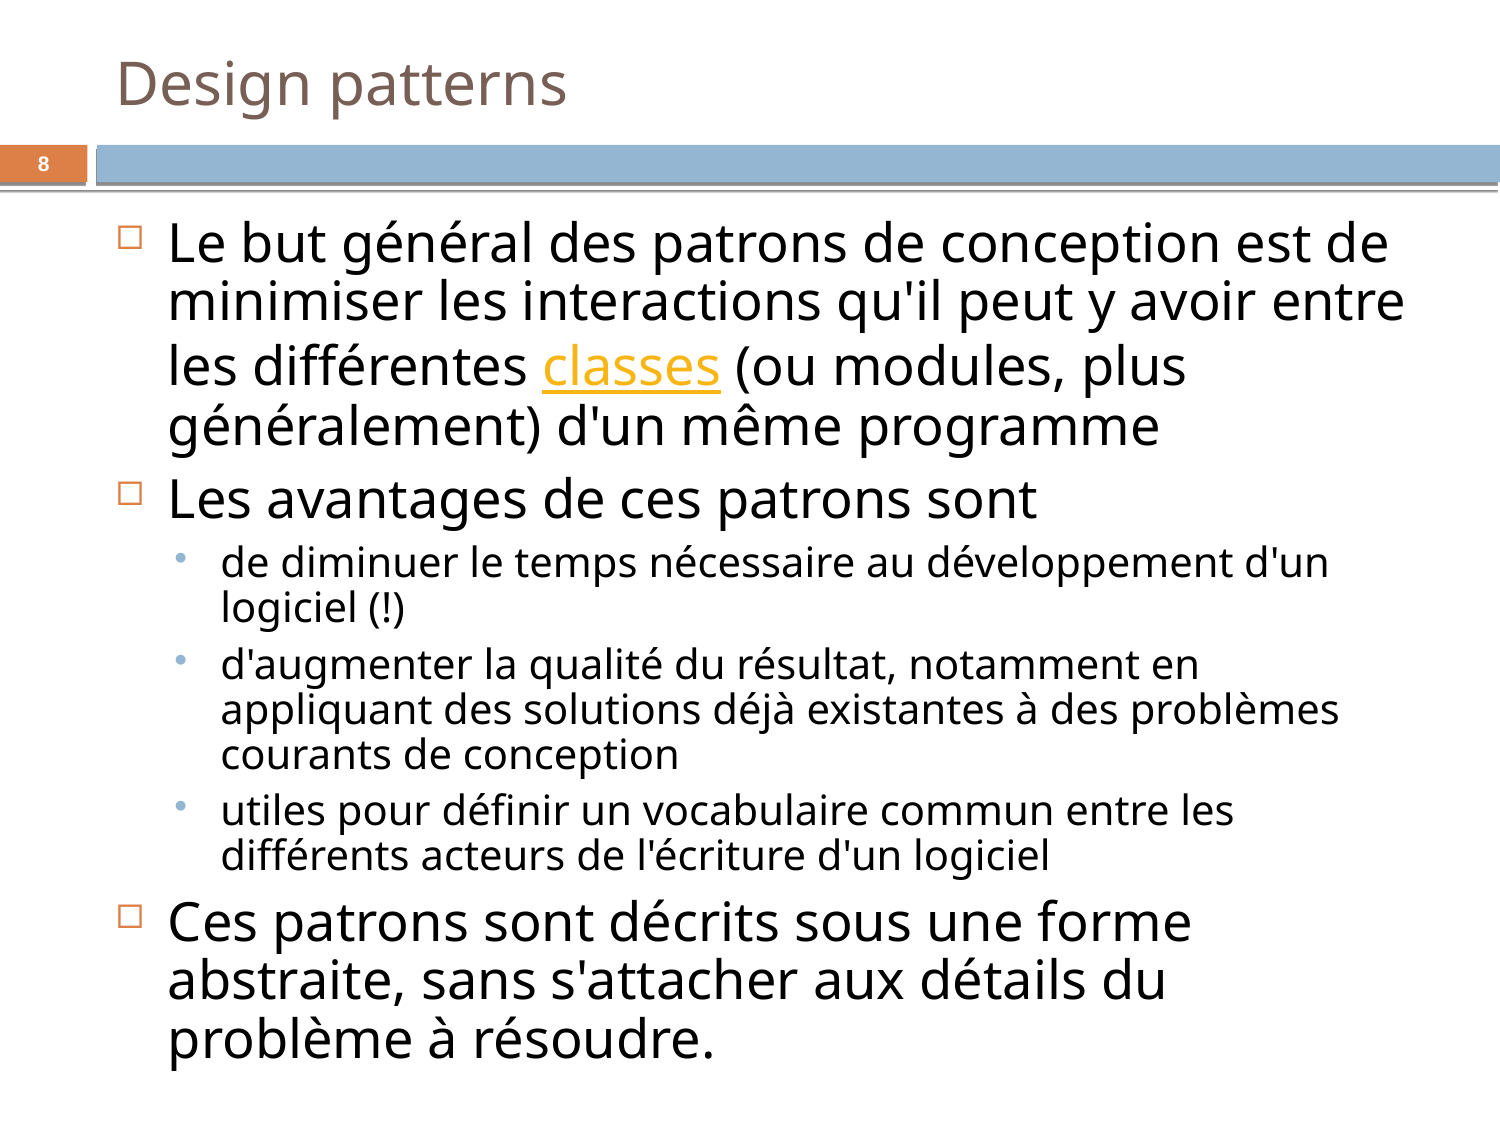

# Design patterns
Le but général des patrons de conception est de minimiser les interactions qu'il peut y avoir entre les différentes classes (ou modules, plus généralement) d'un même programme
Les avantages de ces patrons sont
de diminuer le temps nécessaire au développement d'un logiciel (!)
d'augmenter la qualité du résultat, notamment en appliquant des solutions déjà existantes à des problèmes courants de conception
utiles pour définir un vocabulaire commun entre les différents acteurs de l'écriture d'un logiciel
Ces patrons sont décrits sous une forme abstraite, sans s'attacher aux détails du problème à résoudre.